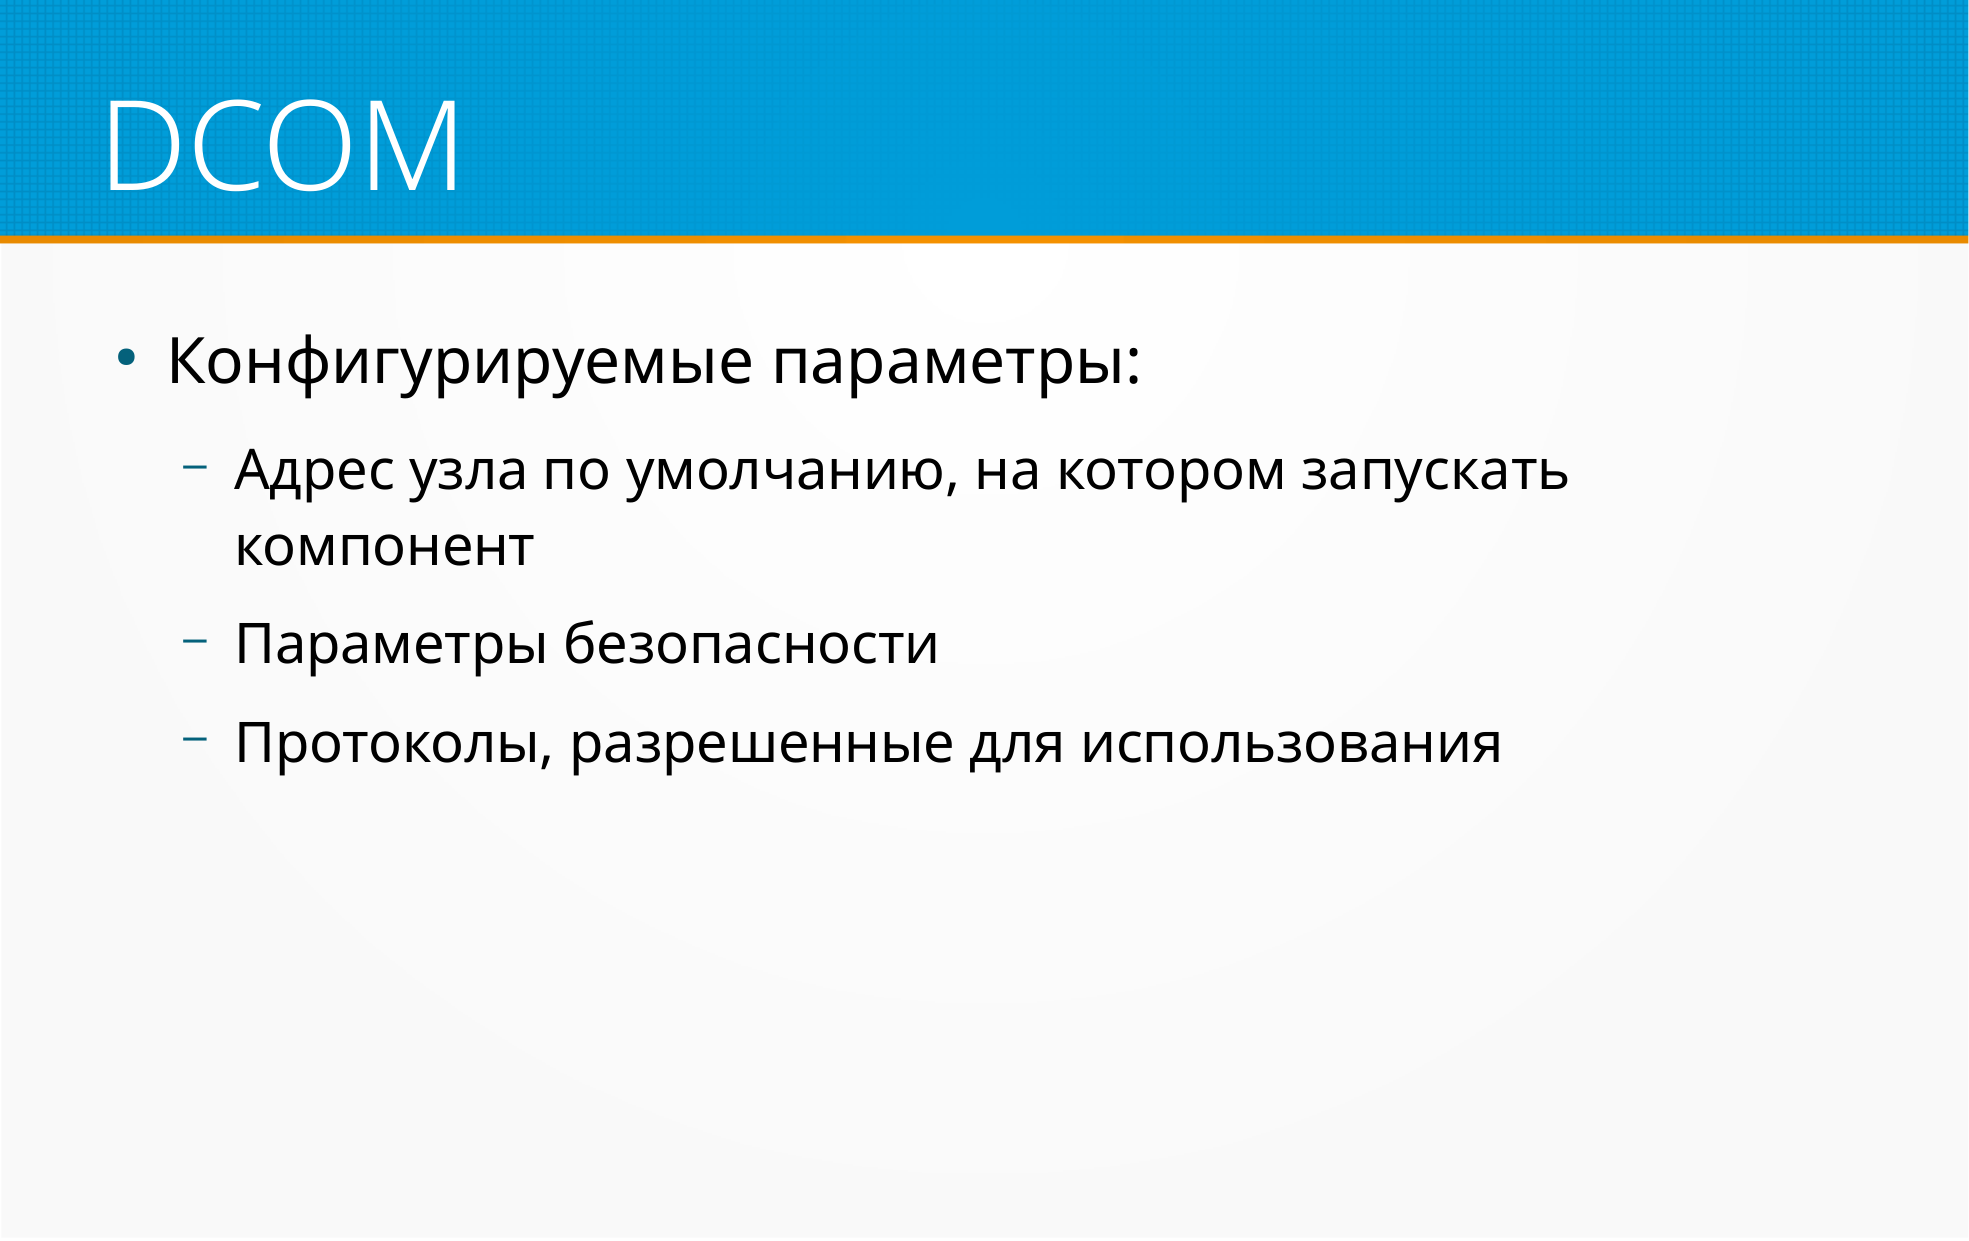

# DCOM
Конфигурируемые параметры:
Адрес узла по умолчанию, на котором запускать компонент
Параметры безопасности
Протоколы, разрешенные для использования